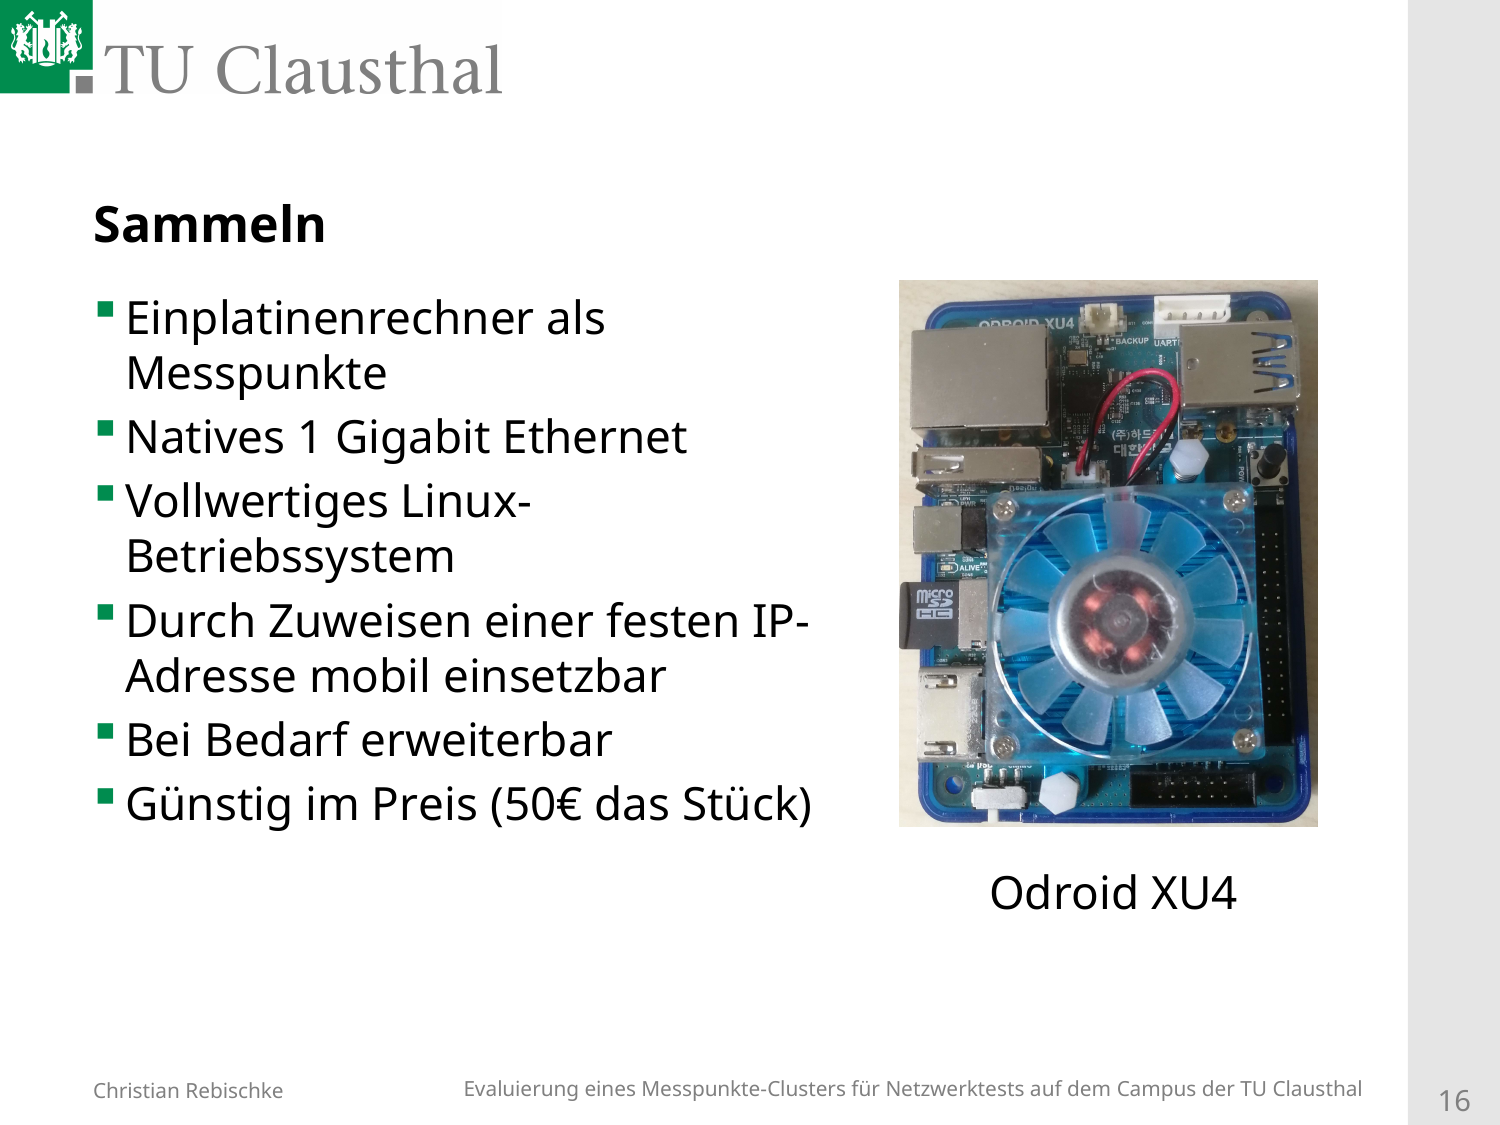

# Sammeln
Einplatinenrechner als Messpunkte
Natives 1 Gigabit Ethernet
Vollwertiges Linux- Betriebssystem
Durch Zuweisen einer festen IP-Adresse mobil einsetzbar
Bei Bedarf erweiterbar
Günstig im Preis (50€ das Stück)
Odroid XU4